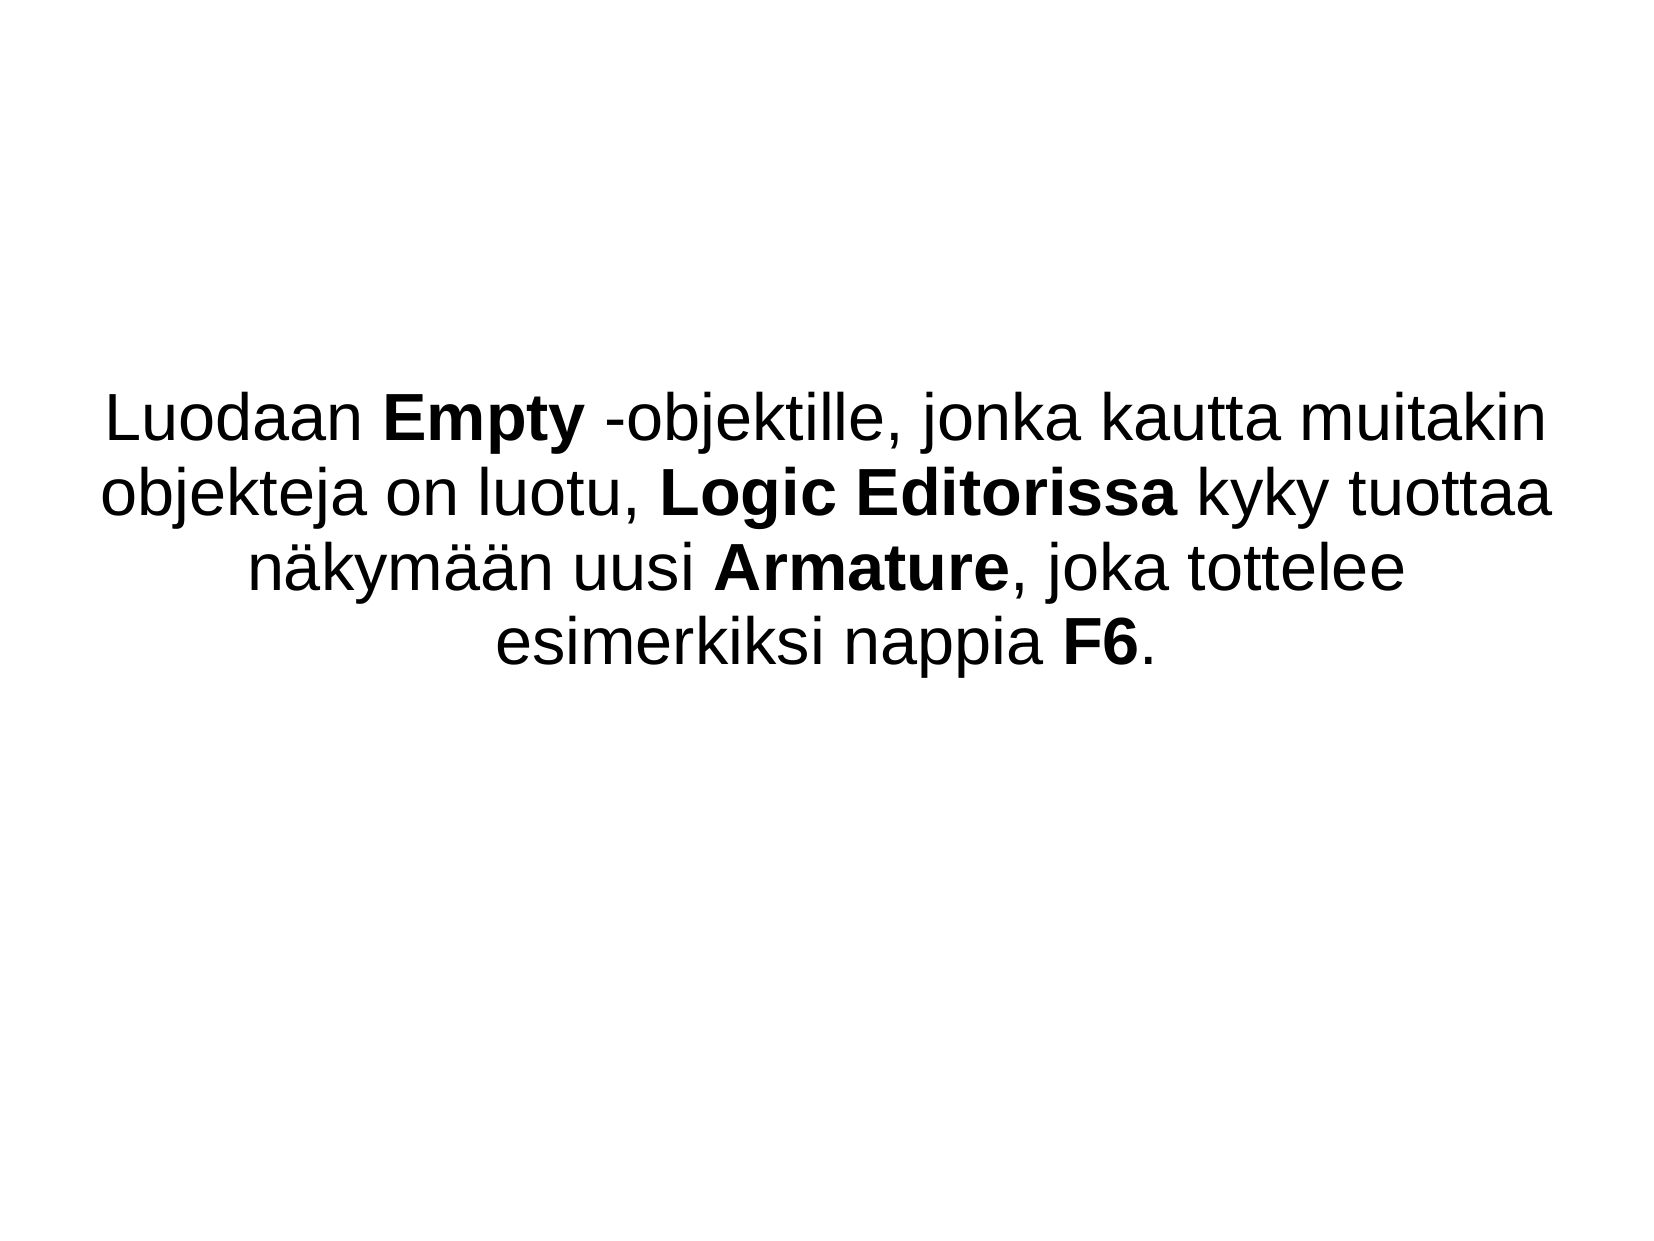

# Luodaan Empty -objektille, jonka kautta muitakin objekteja on luotu, Logic Editorissa kyky tuottaa näkymään uusi Armature, joka tottelee esimerkiksi nappia F6.